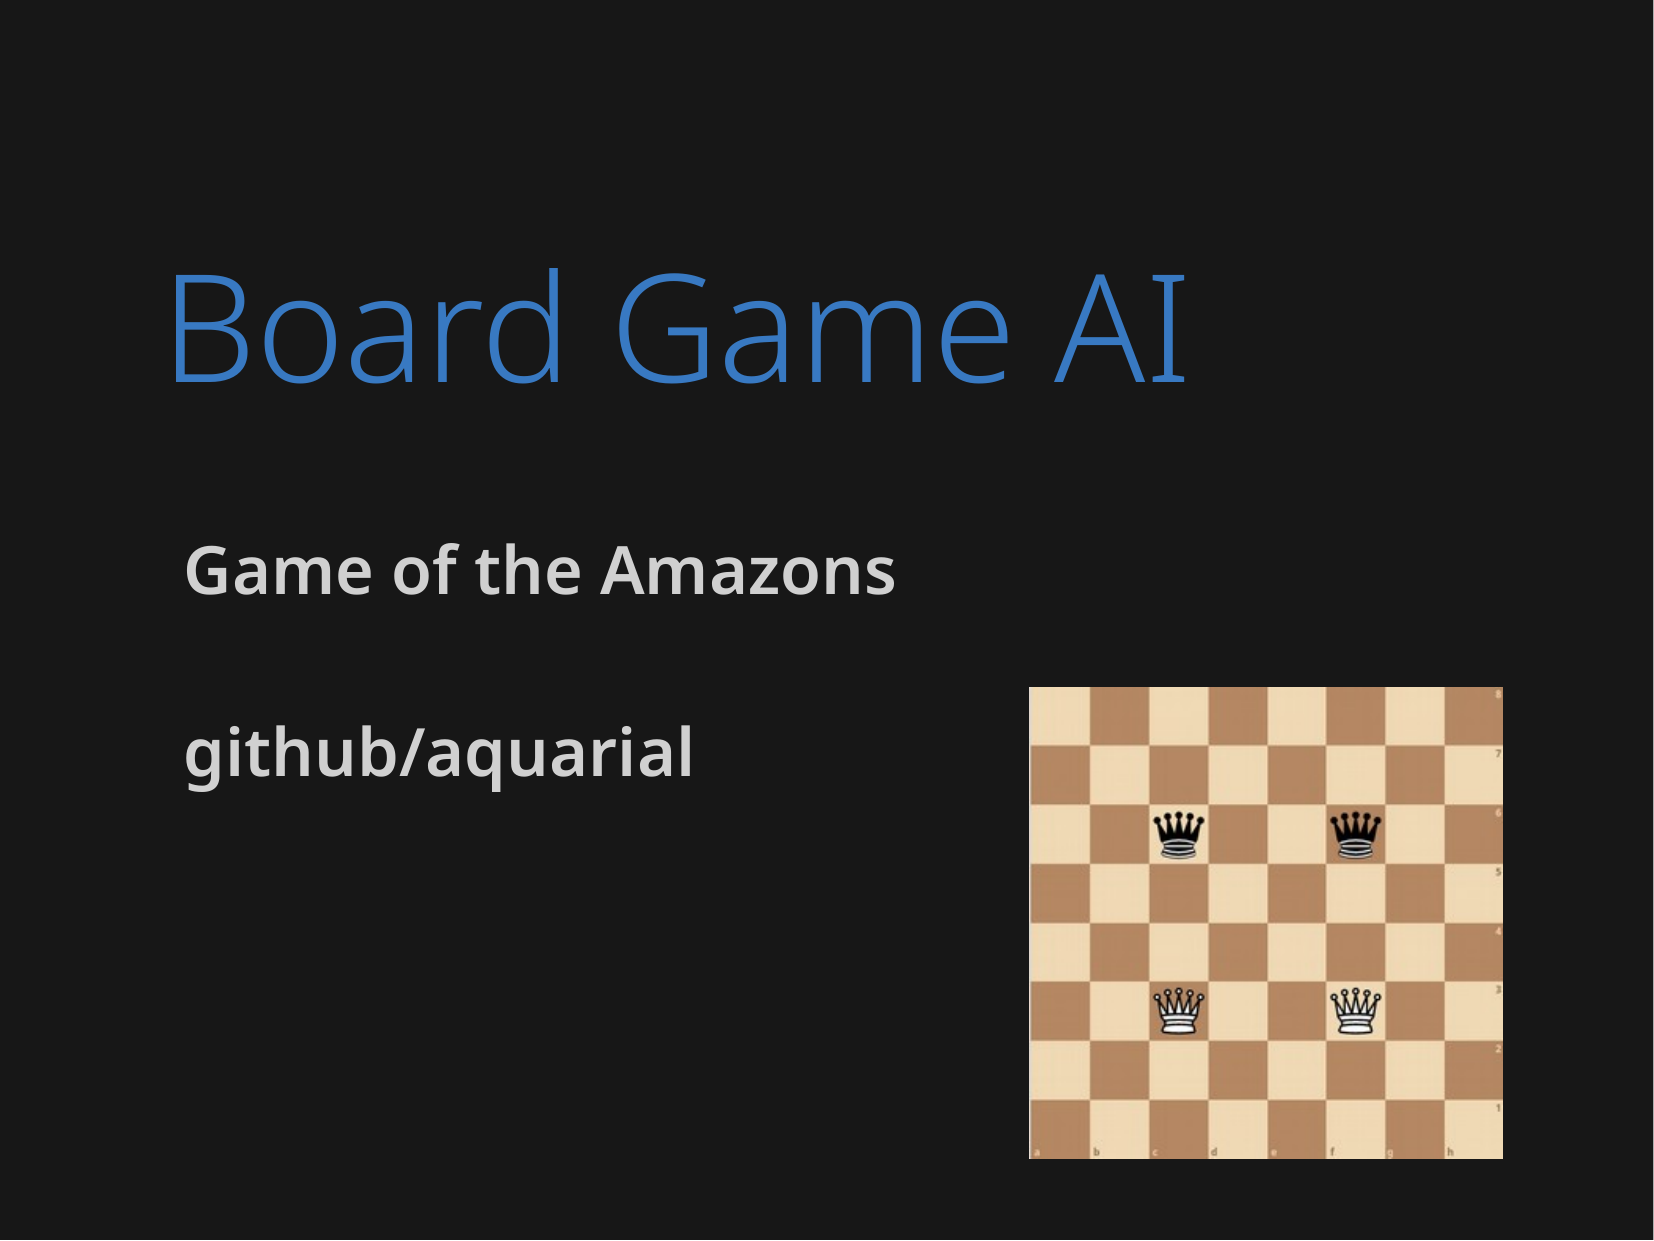

# Board Game AI
Game of the Amazons
github/aquarial